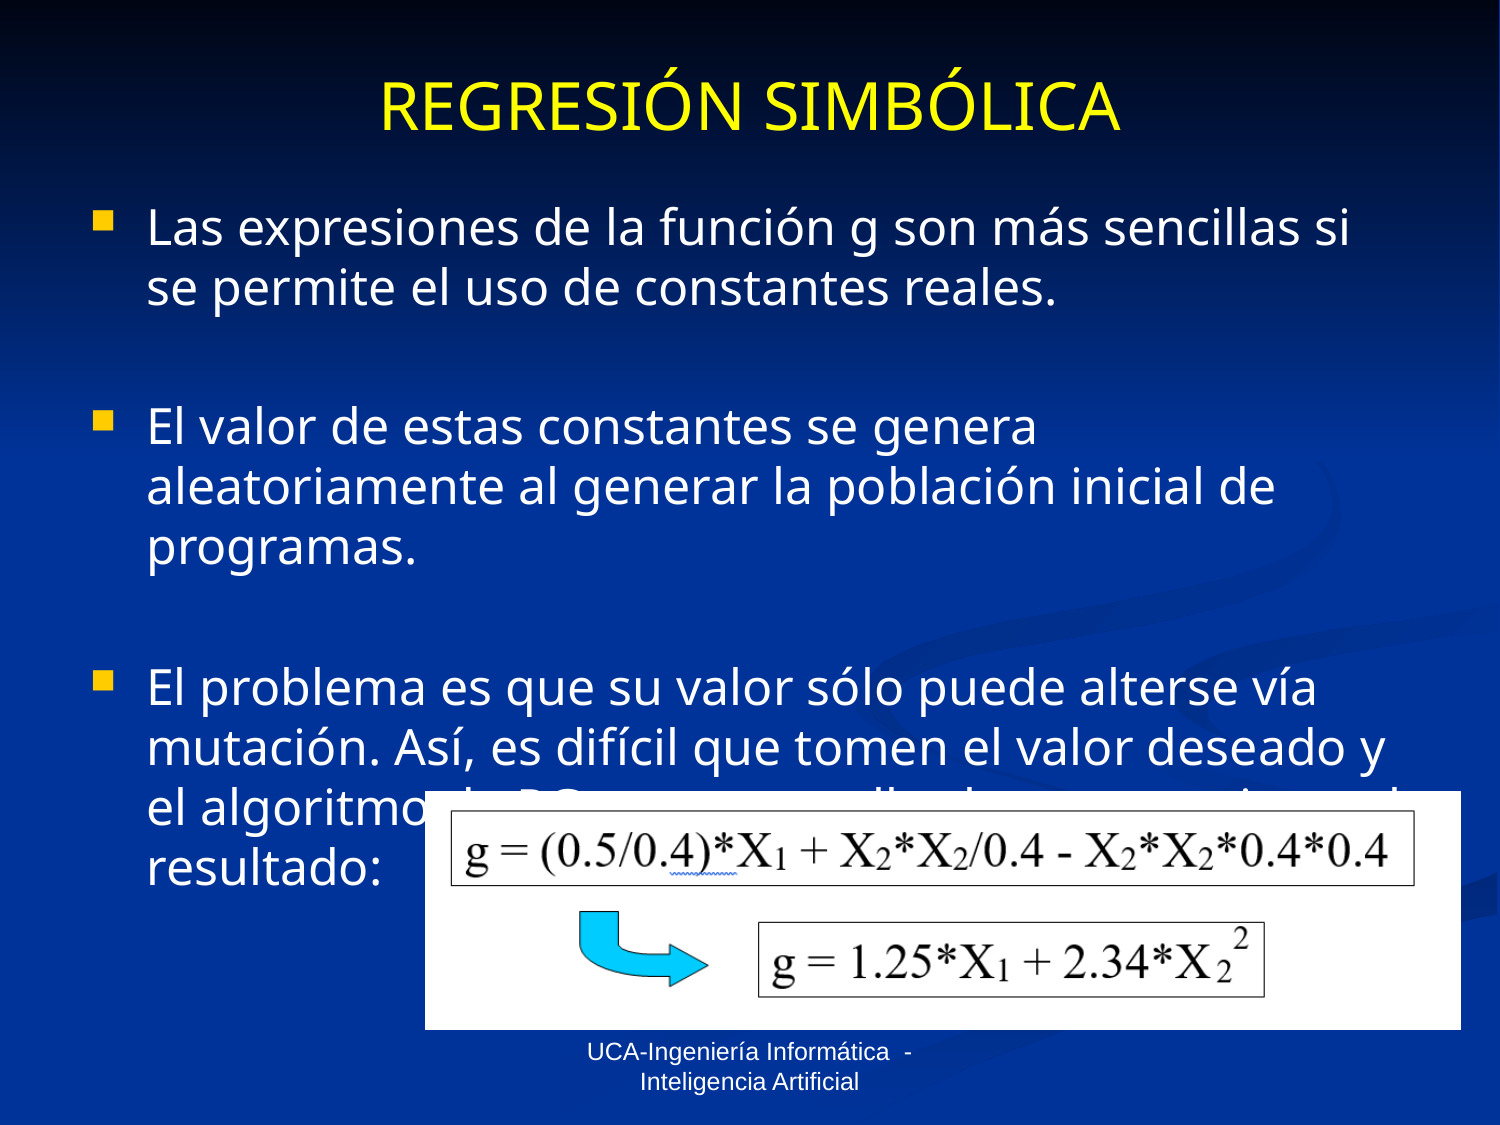

# REGRESIÓN SIMBÓLICA
Las expresiones de la función g son más sencillas si se permite el uso de constantes reales.
El valor de estas constantes se genera aleatoriamente al generar la población inicial de programas.
El problema es que su valor sólo puede alterse vía mutación. Así, es difícil que tomen el valor deseado y el algoritmo de PG opera con ellas hasta aproximar el resultado:
UCA-Ingeniería Informática - Inteligencia Artificial